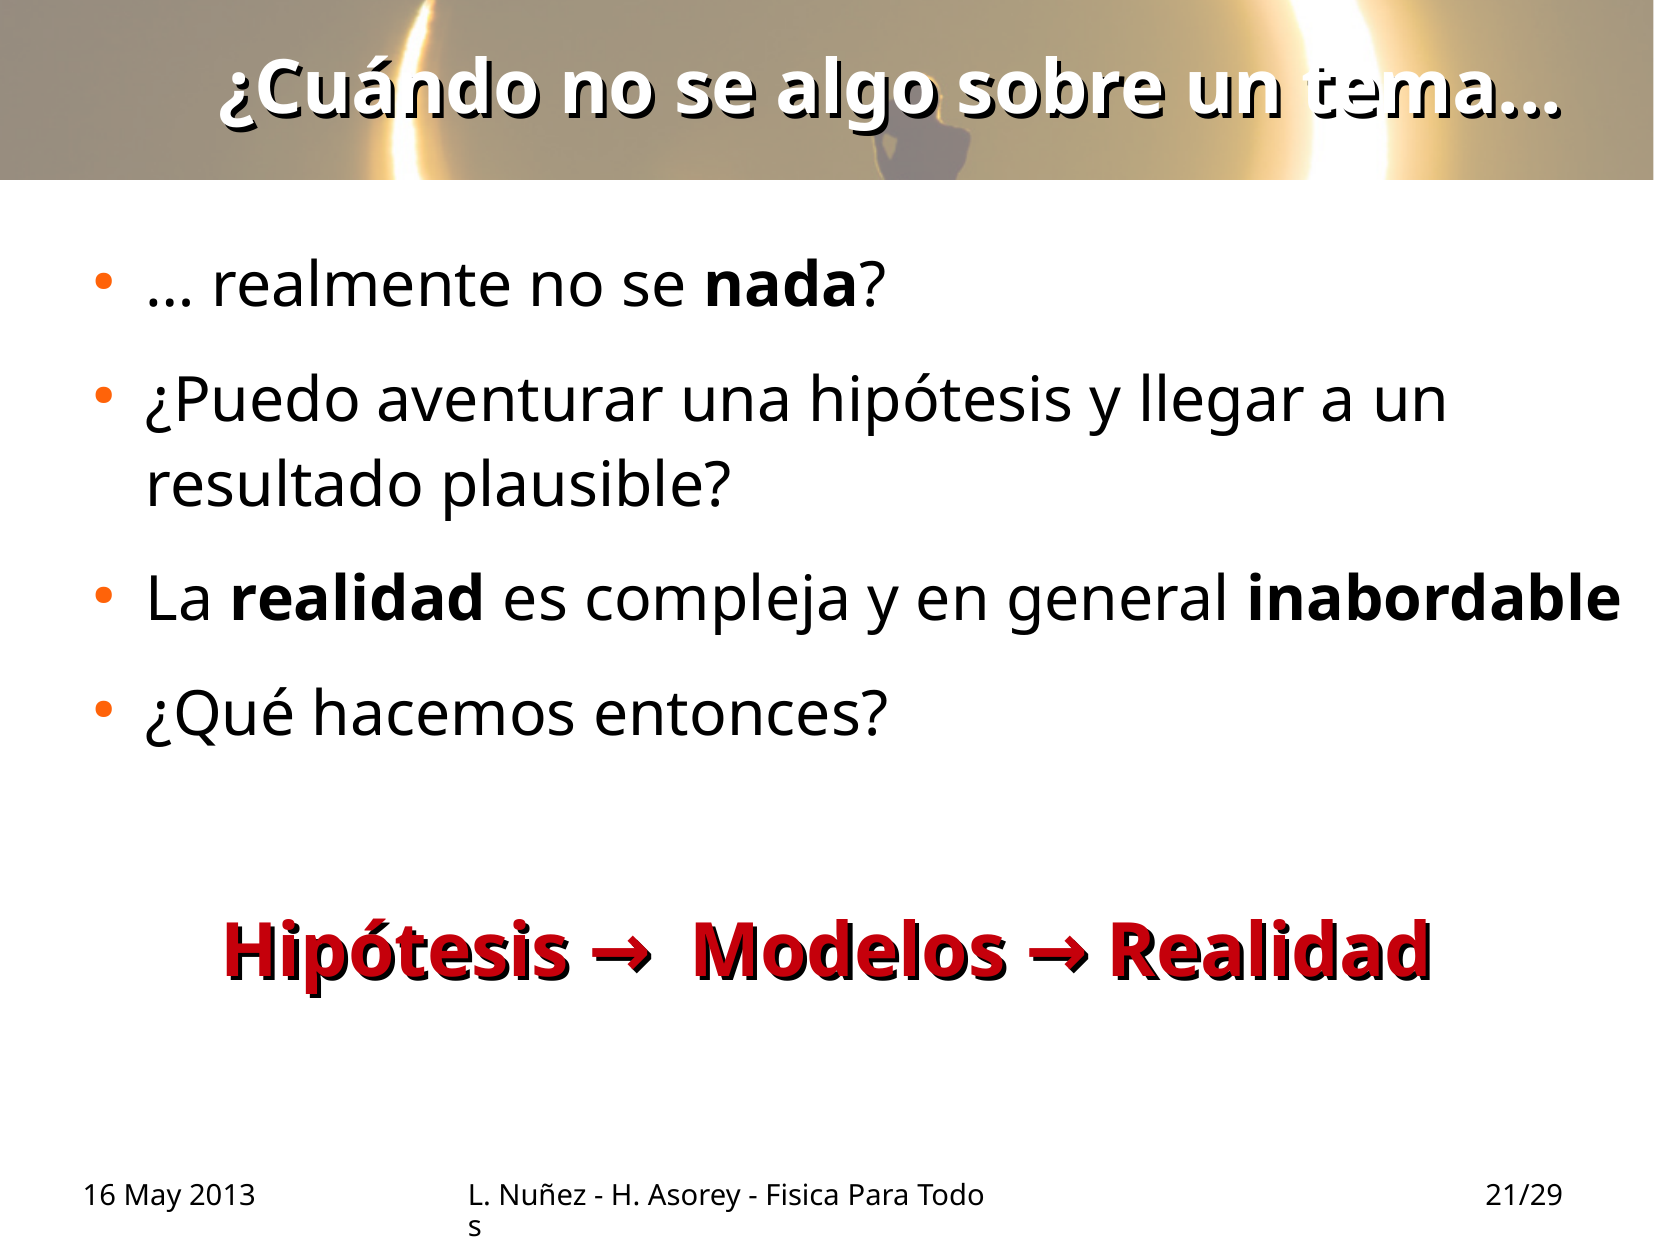

# ¿Cuándo no se algo sobre un tema...
… realmente no se nada?
¿Puedo aventurar una hipótesis y llegar a un resultado plausible?
La realidad es compleja y en general inabordable
¿Qué hacemos entonces?
Hipótesis → Modelos → Realidad
16 May 2013
L. Nuñez - H. Asorey - Fisica Para Todos
21